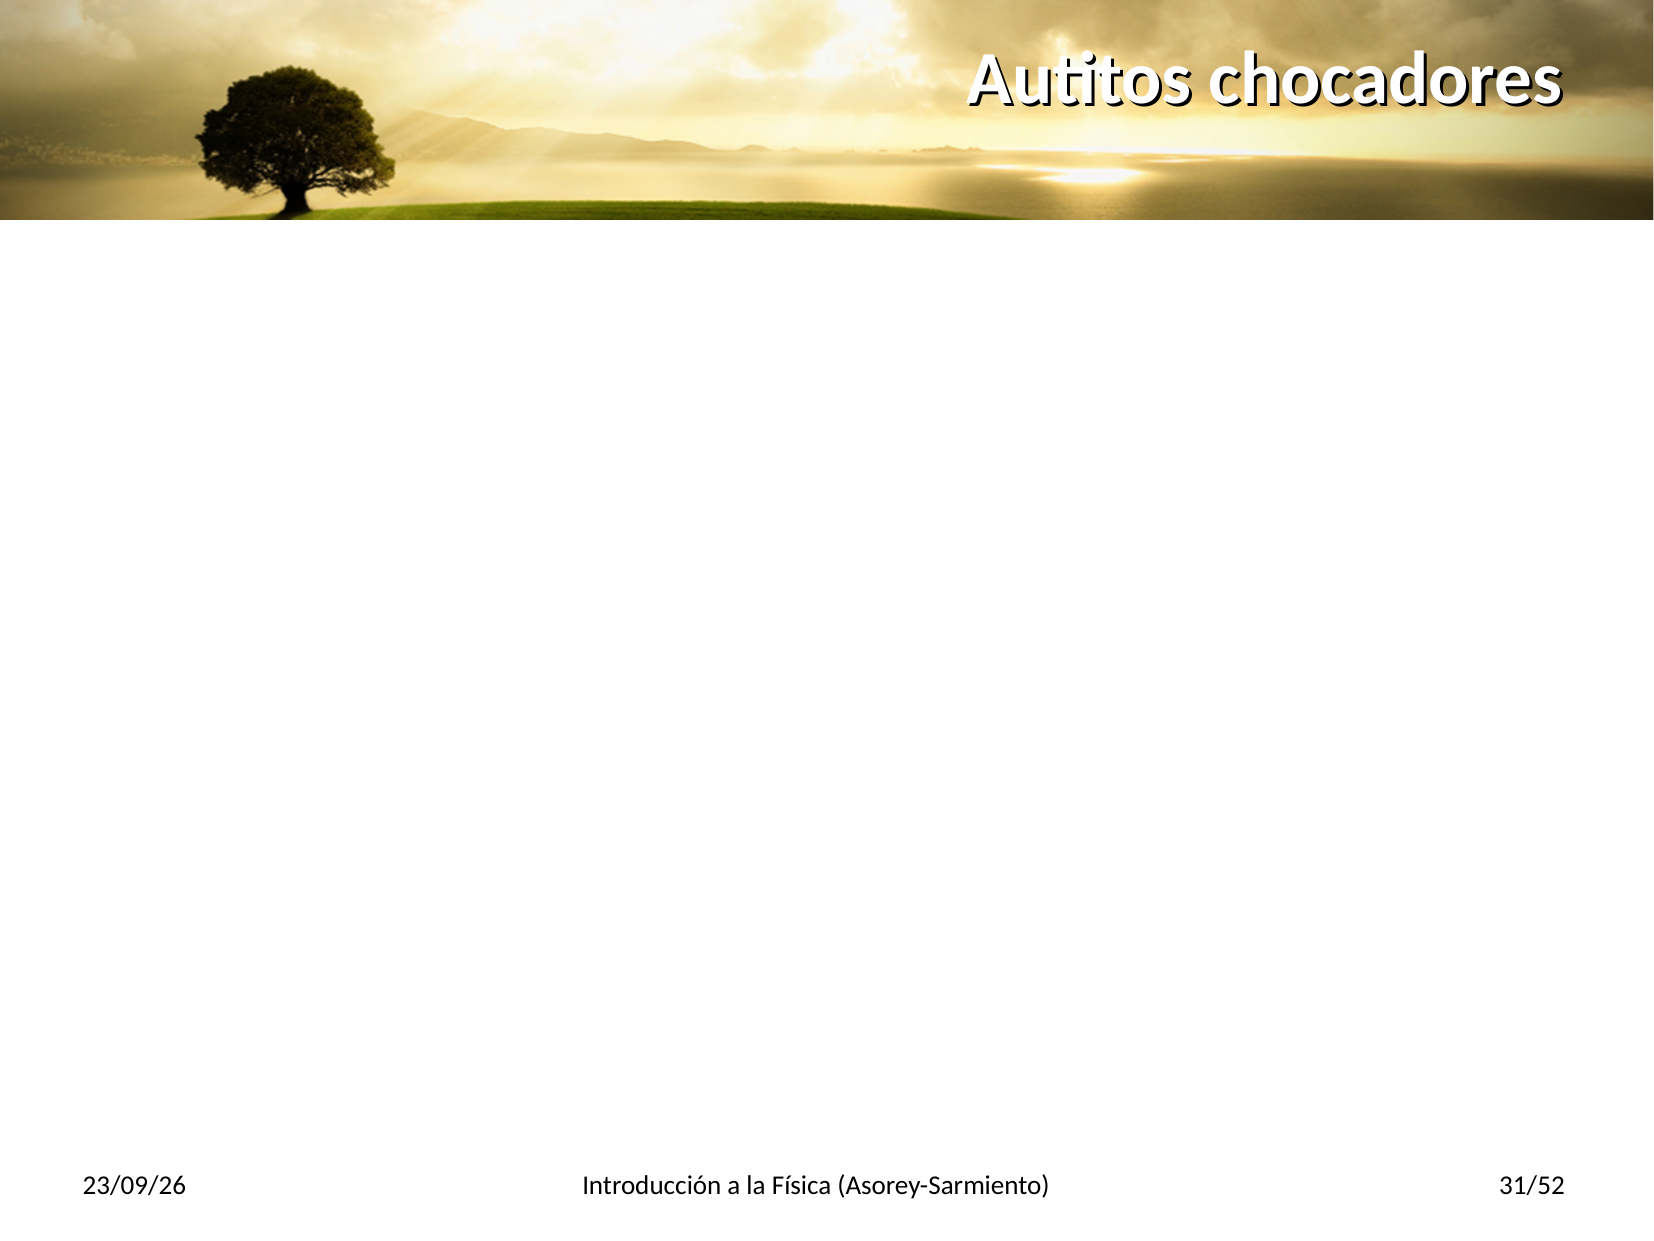

# Autitos chocadores
Introducción a la Física (Asorey-Sarmiento)
31